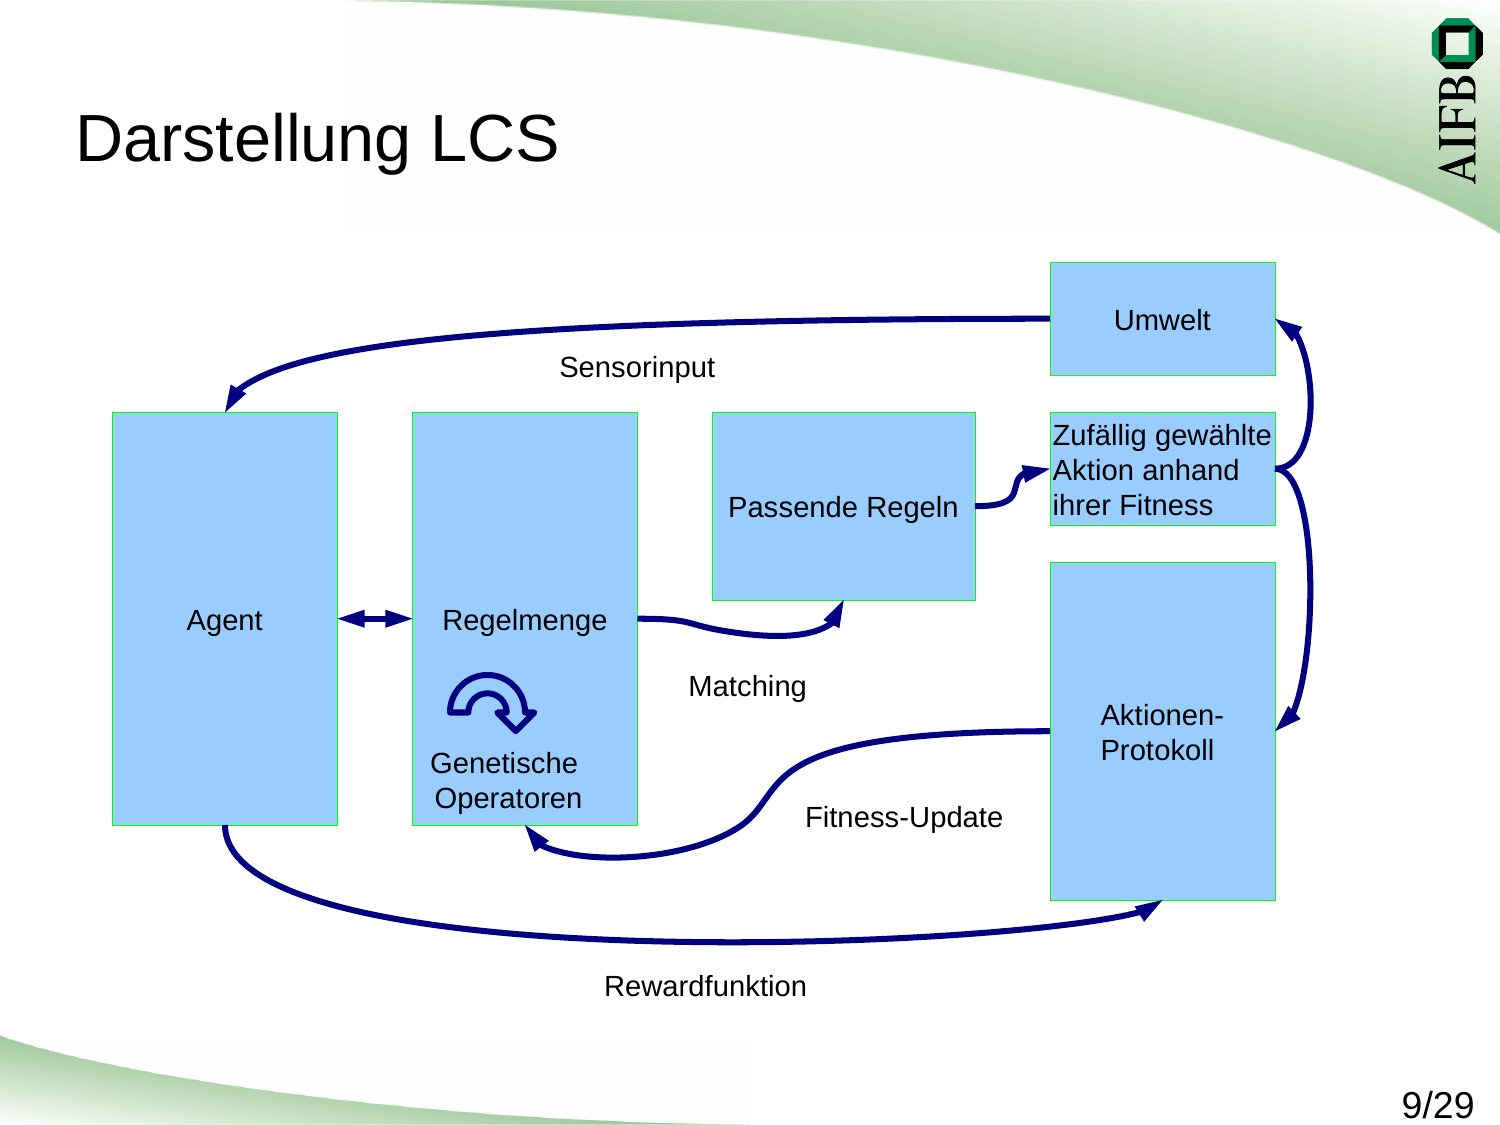

# Darstellung LCS
Umwelt
Agent
Regelmenge
Passende Regeln
Zufällig gewählte
Aktion anhand
ihrer Fitness
Aktionen-
Protokoll
Matching
Genetische
Operatoren
Fitness-Update
Rewardfunktion
9